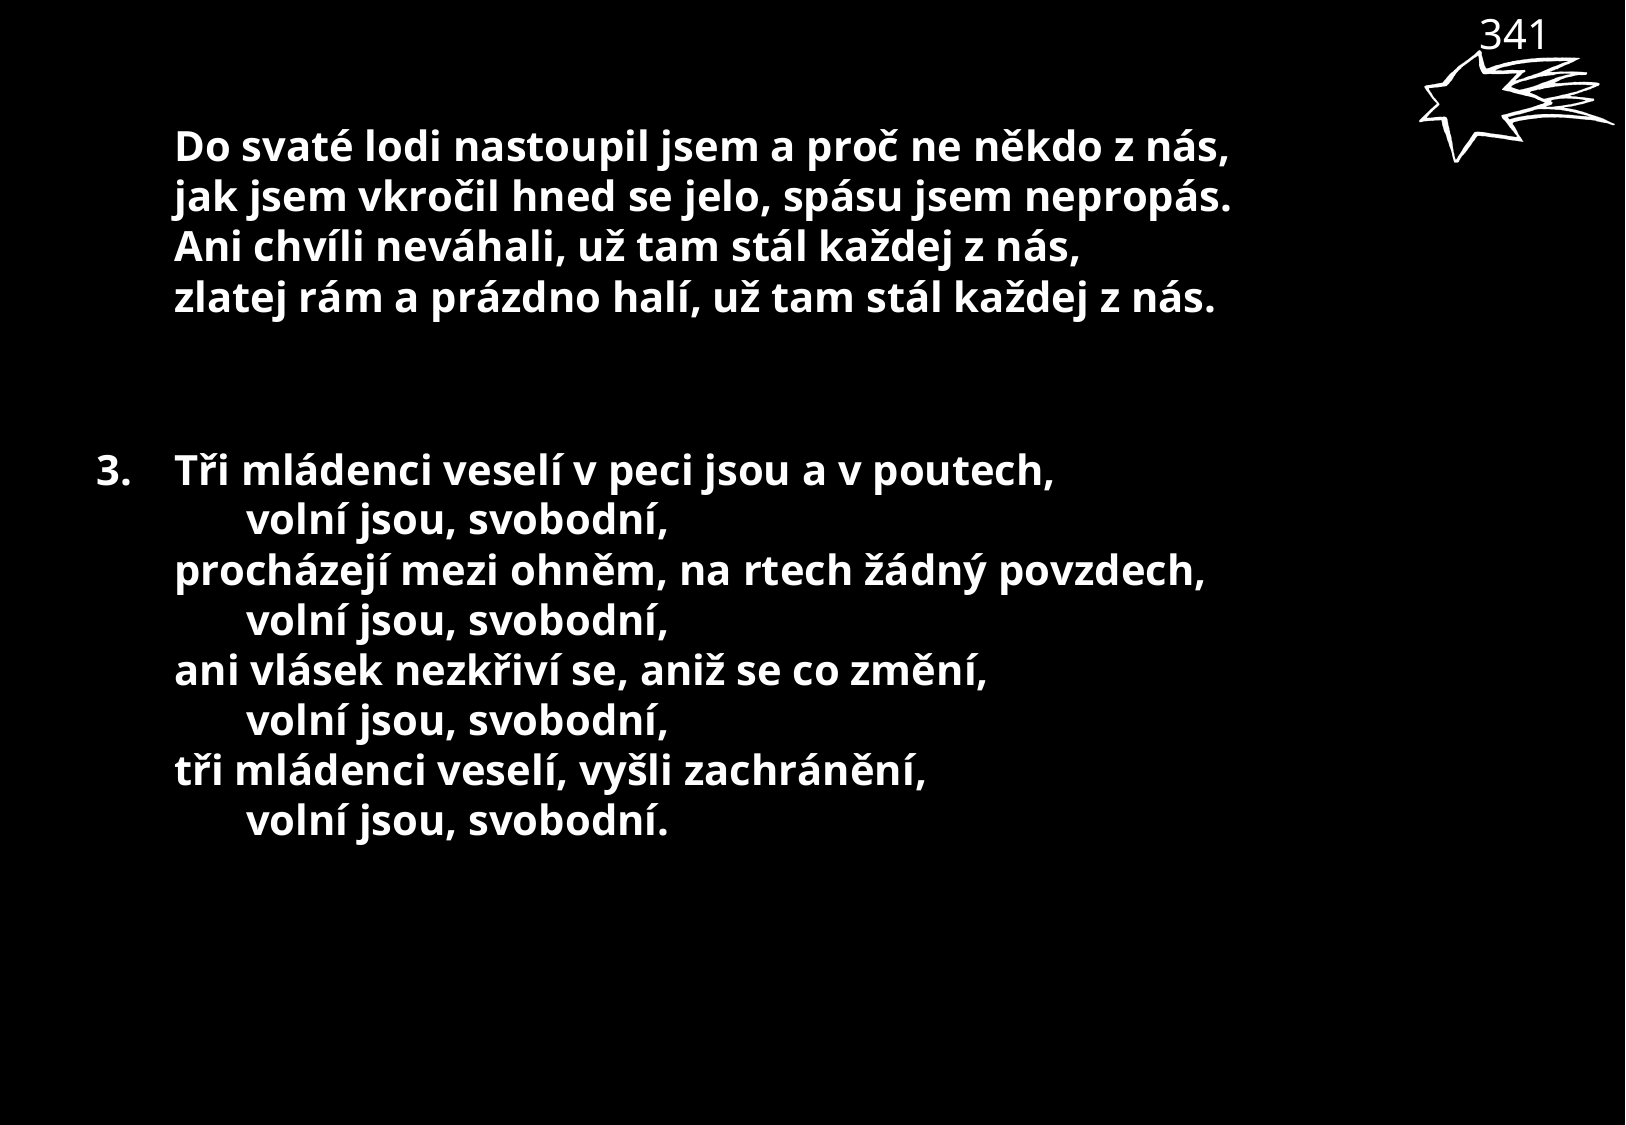

341
# Do svaté lodi nastoupil jsem a proč ne někdo z nás, jak jsem vkročil hned se jelo, spásu jsem nepropás. Ani chvíli neváhali, už tam stál každej z nás, zlatej rám a prázdno halí, už tam stál každej z nás.
3. 	Tři mládenci veselí v peci jsou a v poutech,
	volní jsou, svobodní,
procházejí mezi ohněm, na rtech žádný povzdech,
	volní jsou, svobodní,
ani vlásek nezkřiví se, aniž se co změní,
	volní jsou, svobodní,
tři mládenci veselí, vyšli zachránění,
	volní jsou, svobodní.